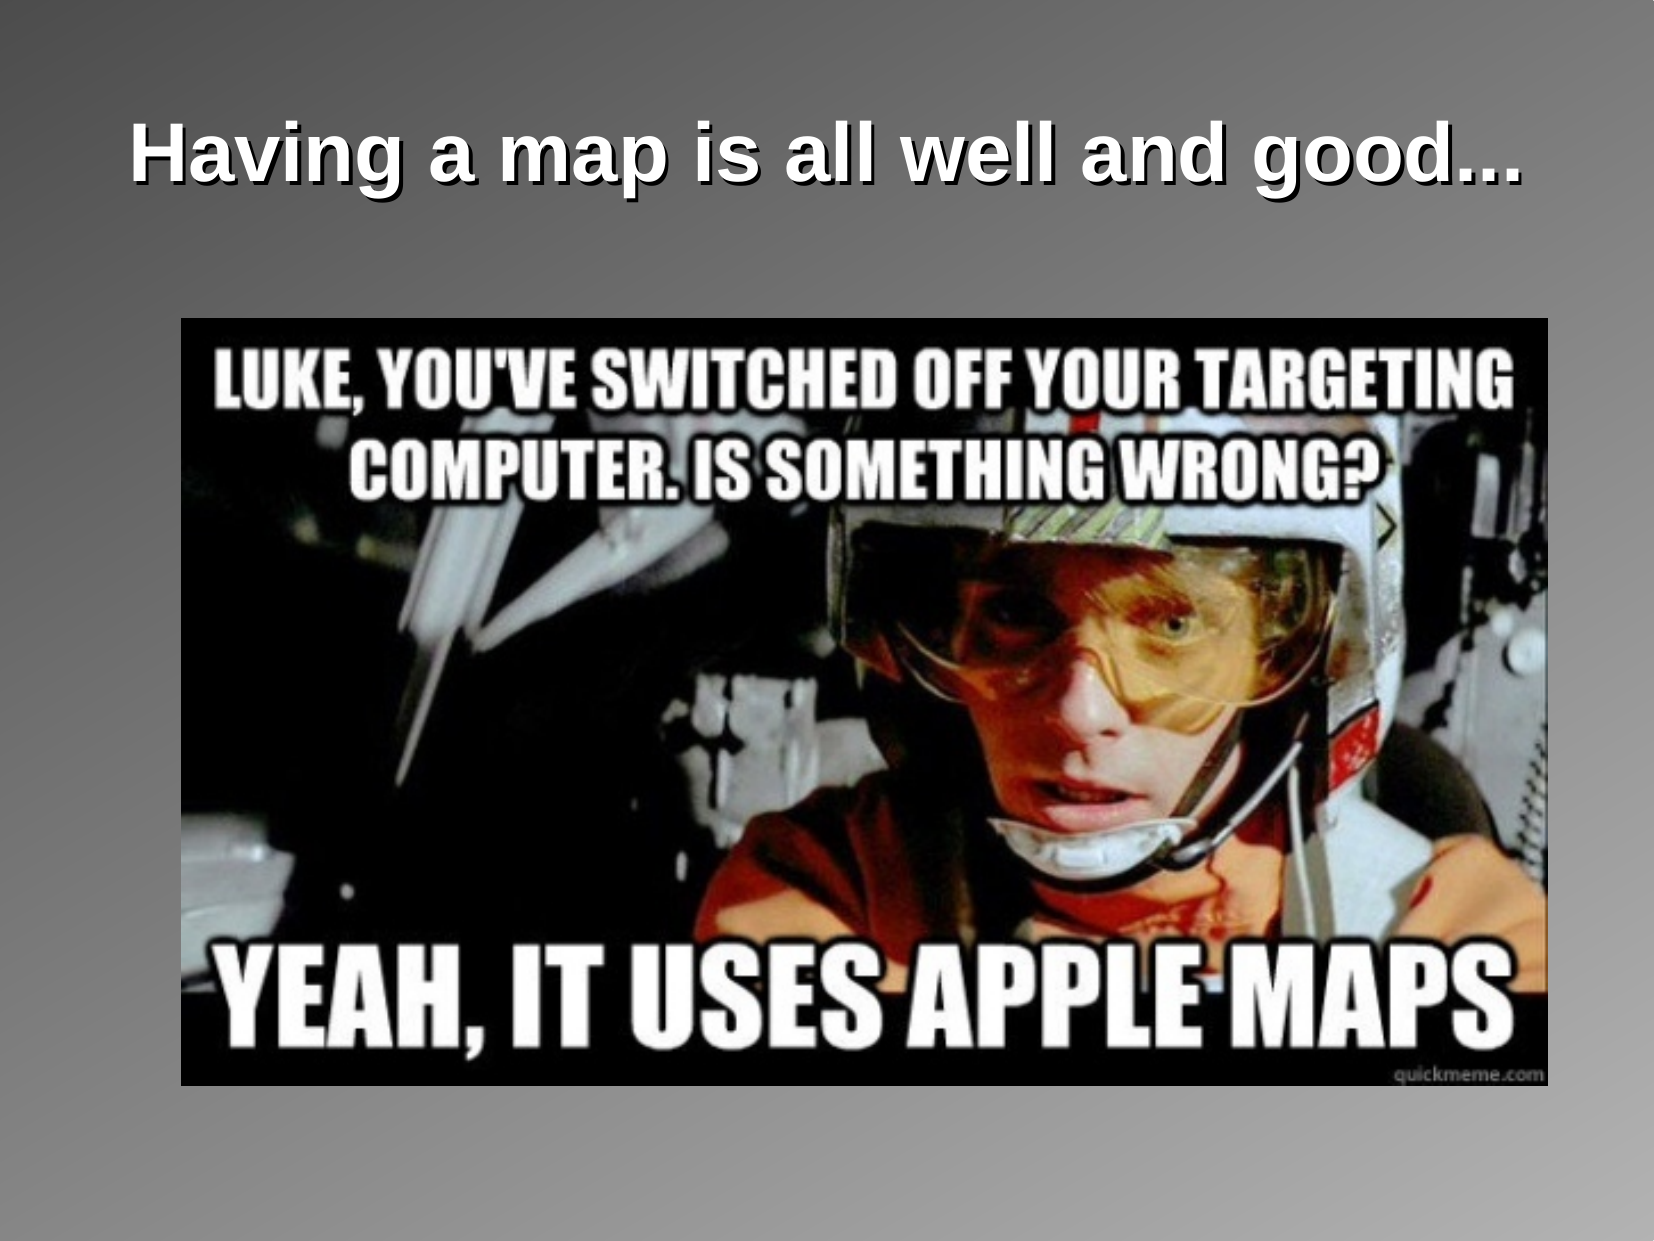

# Having a map is all well and good...